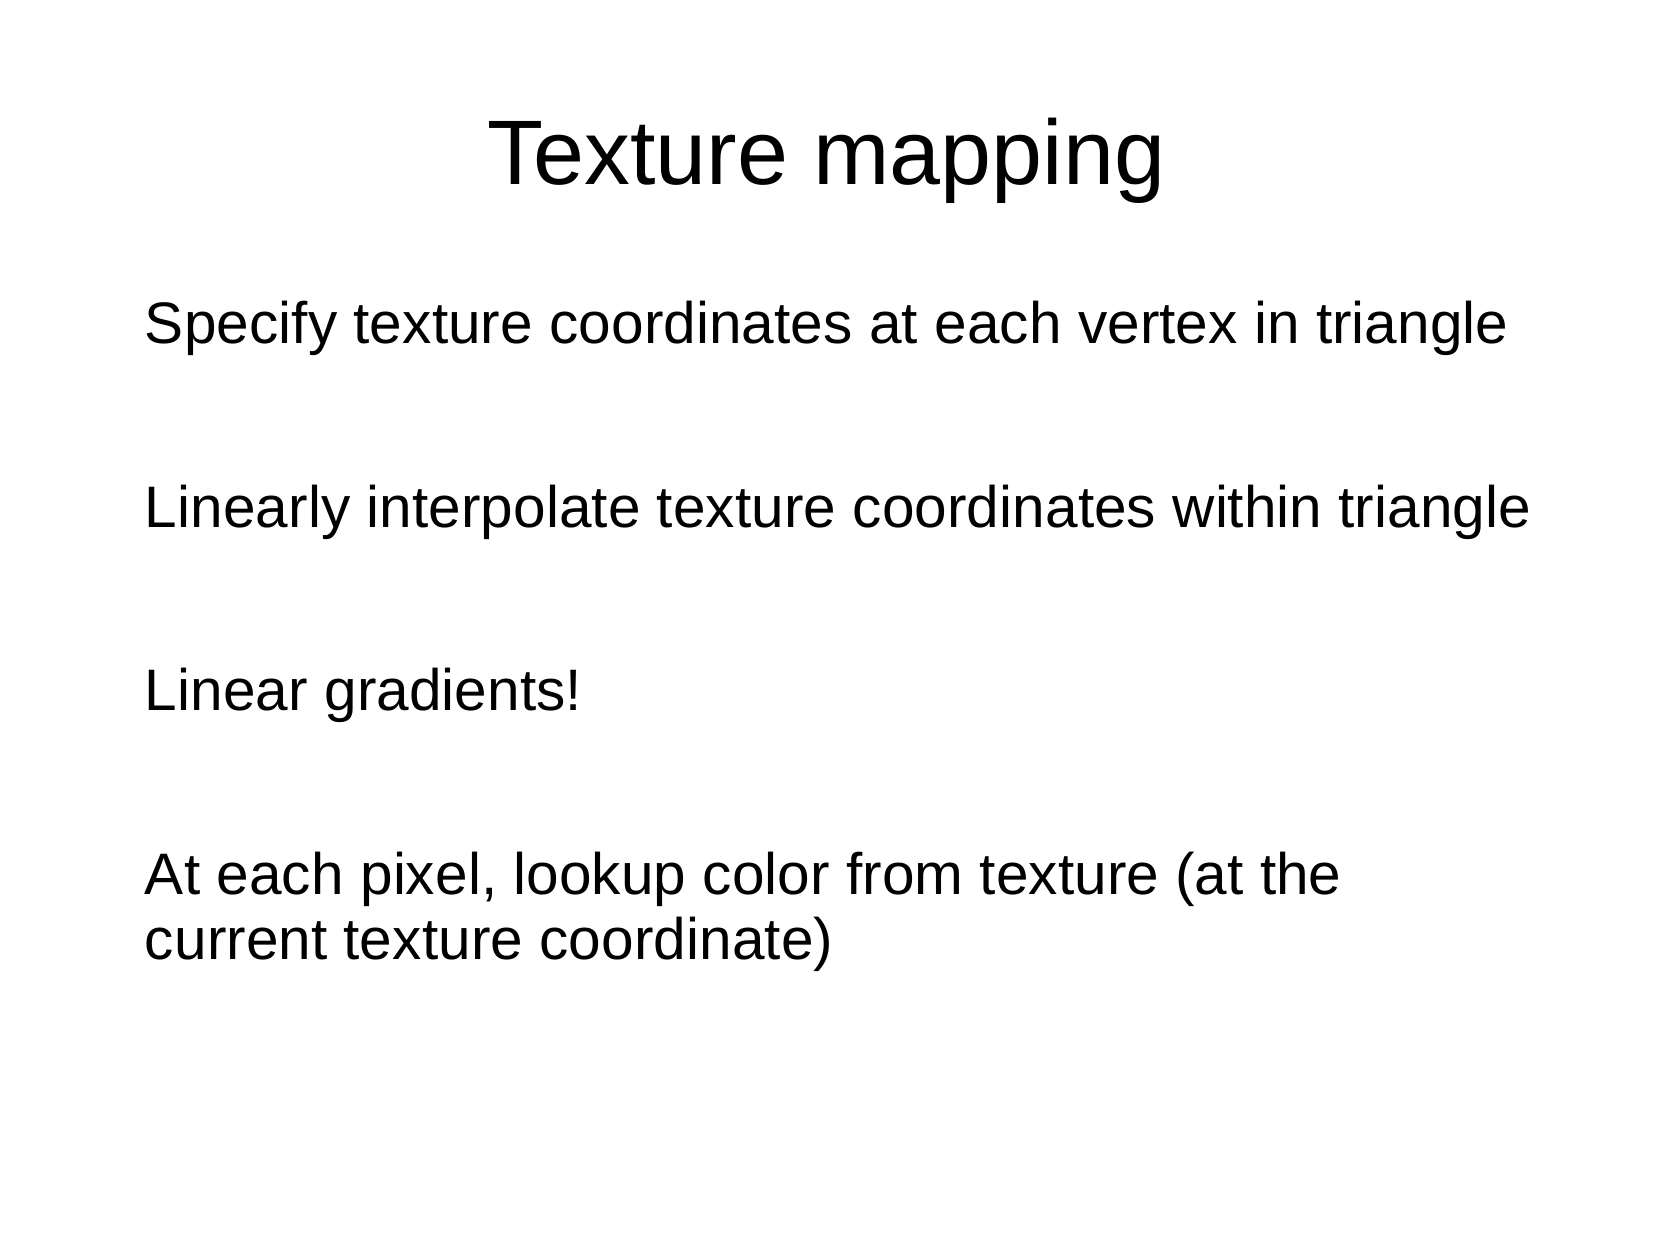

# Texture mapping
Specify texture coordinates at each vertex in triangle
Linearly interpolate texture coordinates within triangle
Linear gradients!
At each pixel, lookup color from texture (at the current texture coordinate)